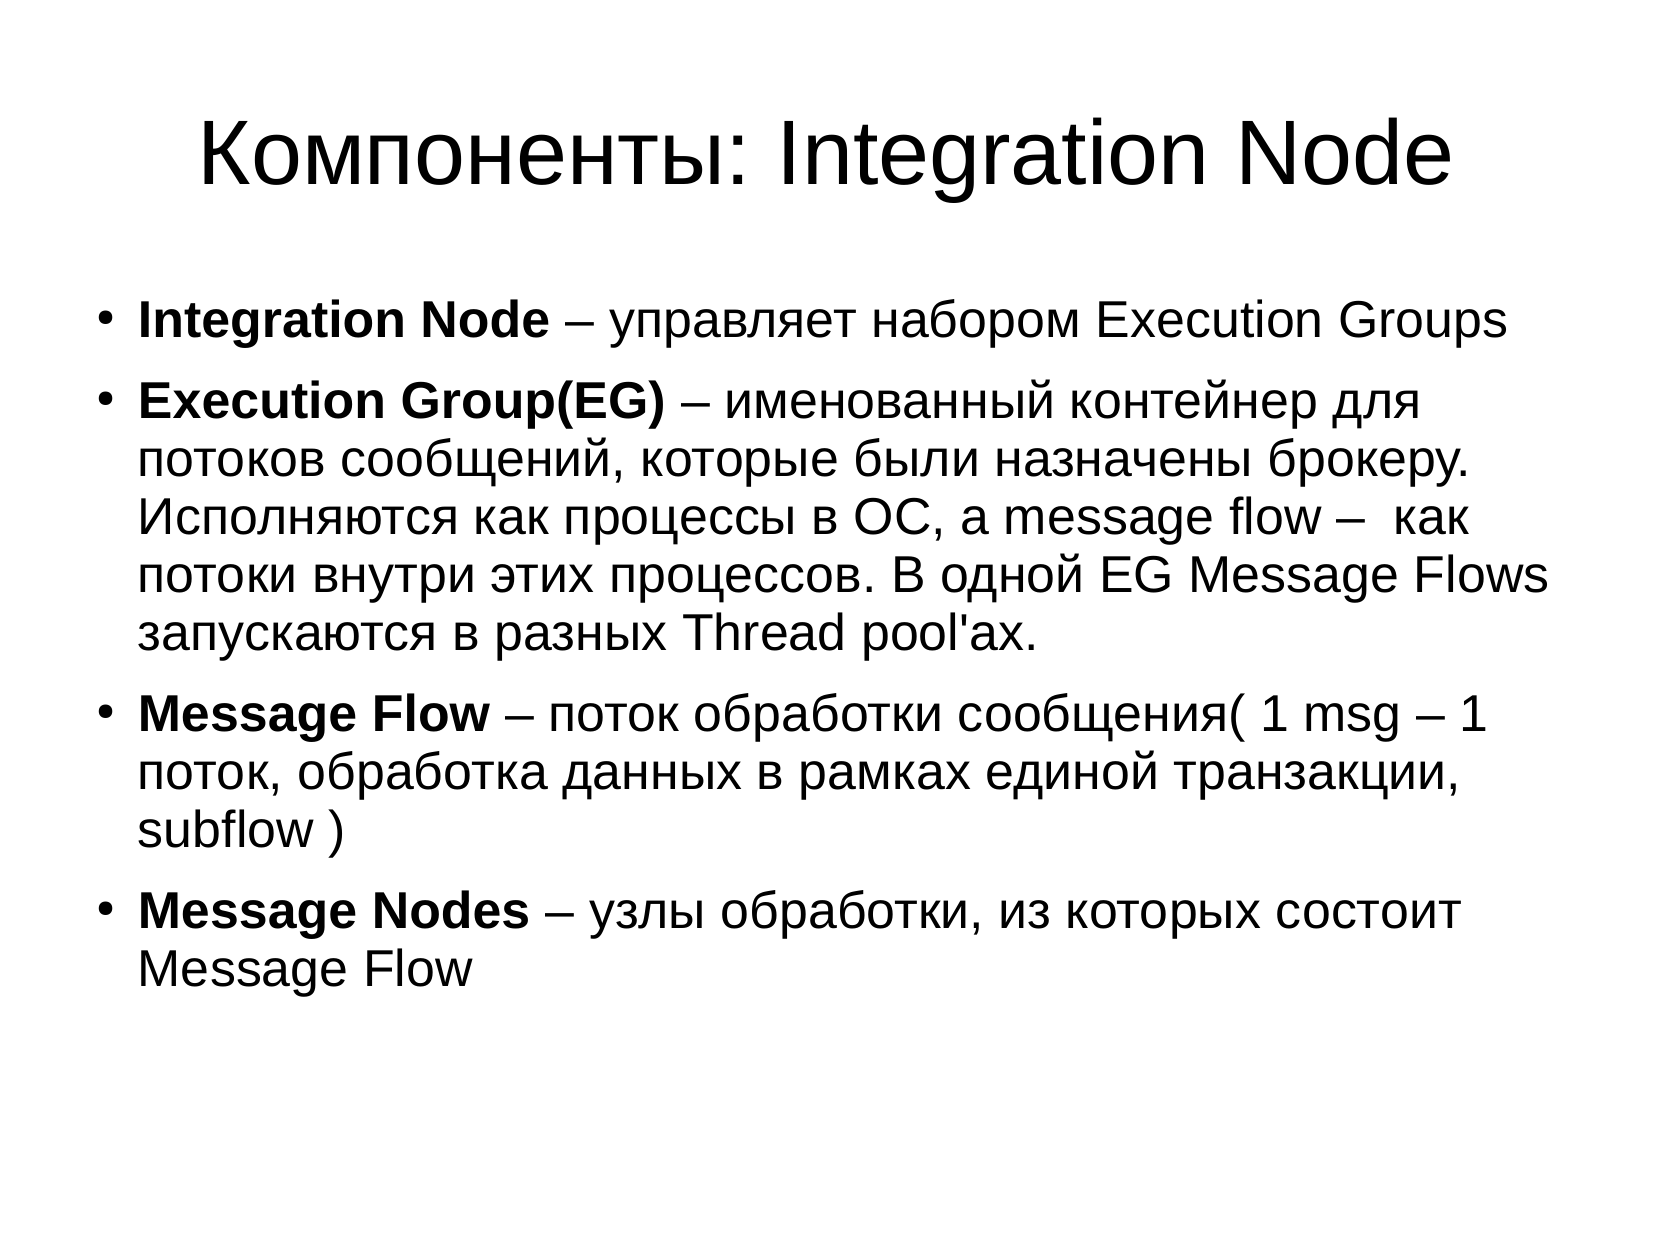

# Компоненты: Integration Node
Integration Node – управляет набором Execution Groups
Execution Group(EG) – именованный контейнер для потоков сообщений, которые были назначены брокеру. Исполняются как процессы в ОС, а message flow – как потоки внутри этих процессов. В одной EG Message Flows запускаются в разных Thread pool'ах.
Message Flow – поток обработки сообщения( 1 msg – 1 поток, обработка данных в рамках единой транзакции, subflow )
Message Nodes – узлы обработки, из которых состоит Message Flow